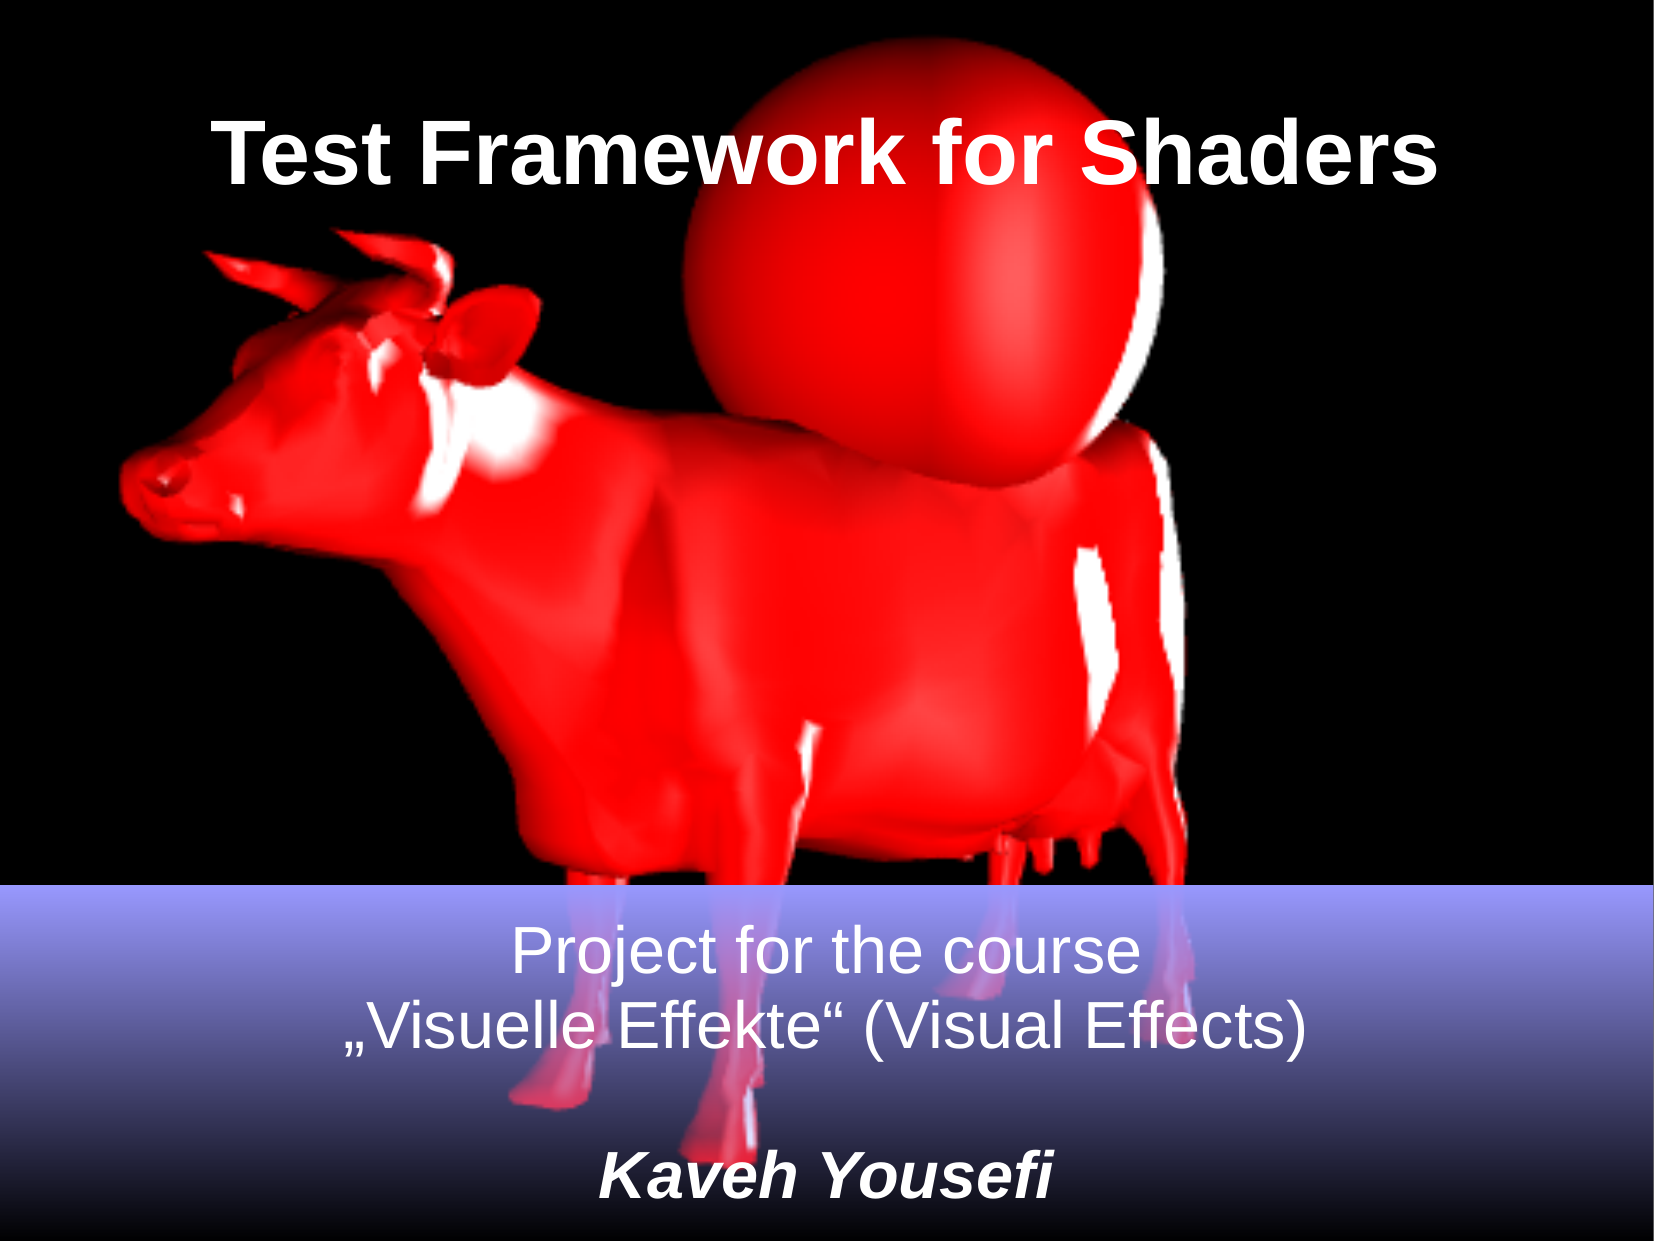

# Test Framework for Shaders
Project for the course
„Visuelle Effekte“ (Visual Effects)
Kaveh Yousefi